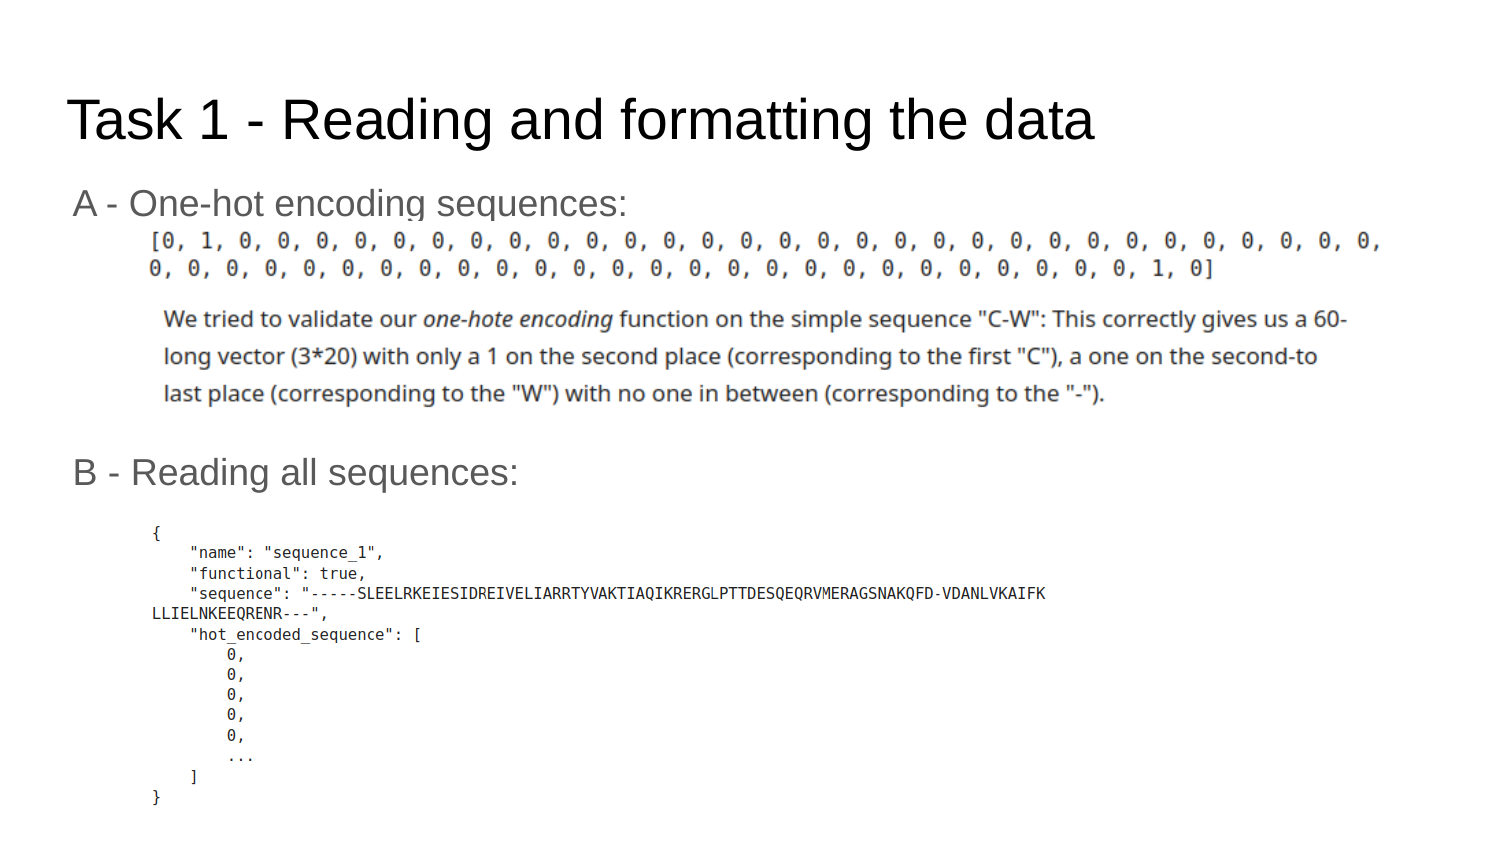

# Task 1 - Reading and formatting the data
A - One-hot encoding sequences:
B - Reading all sequences: